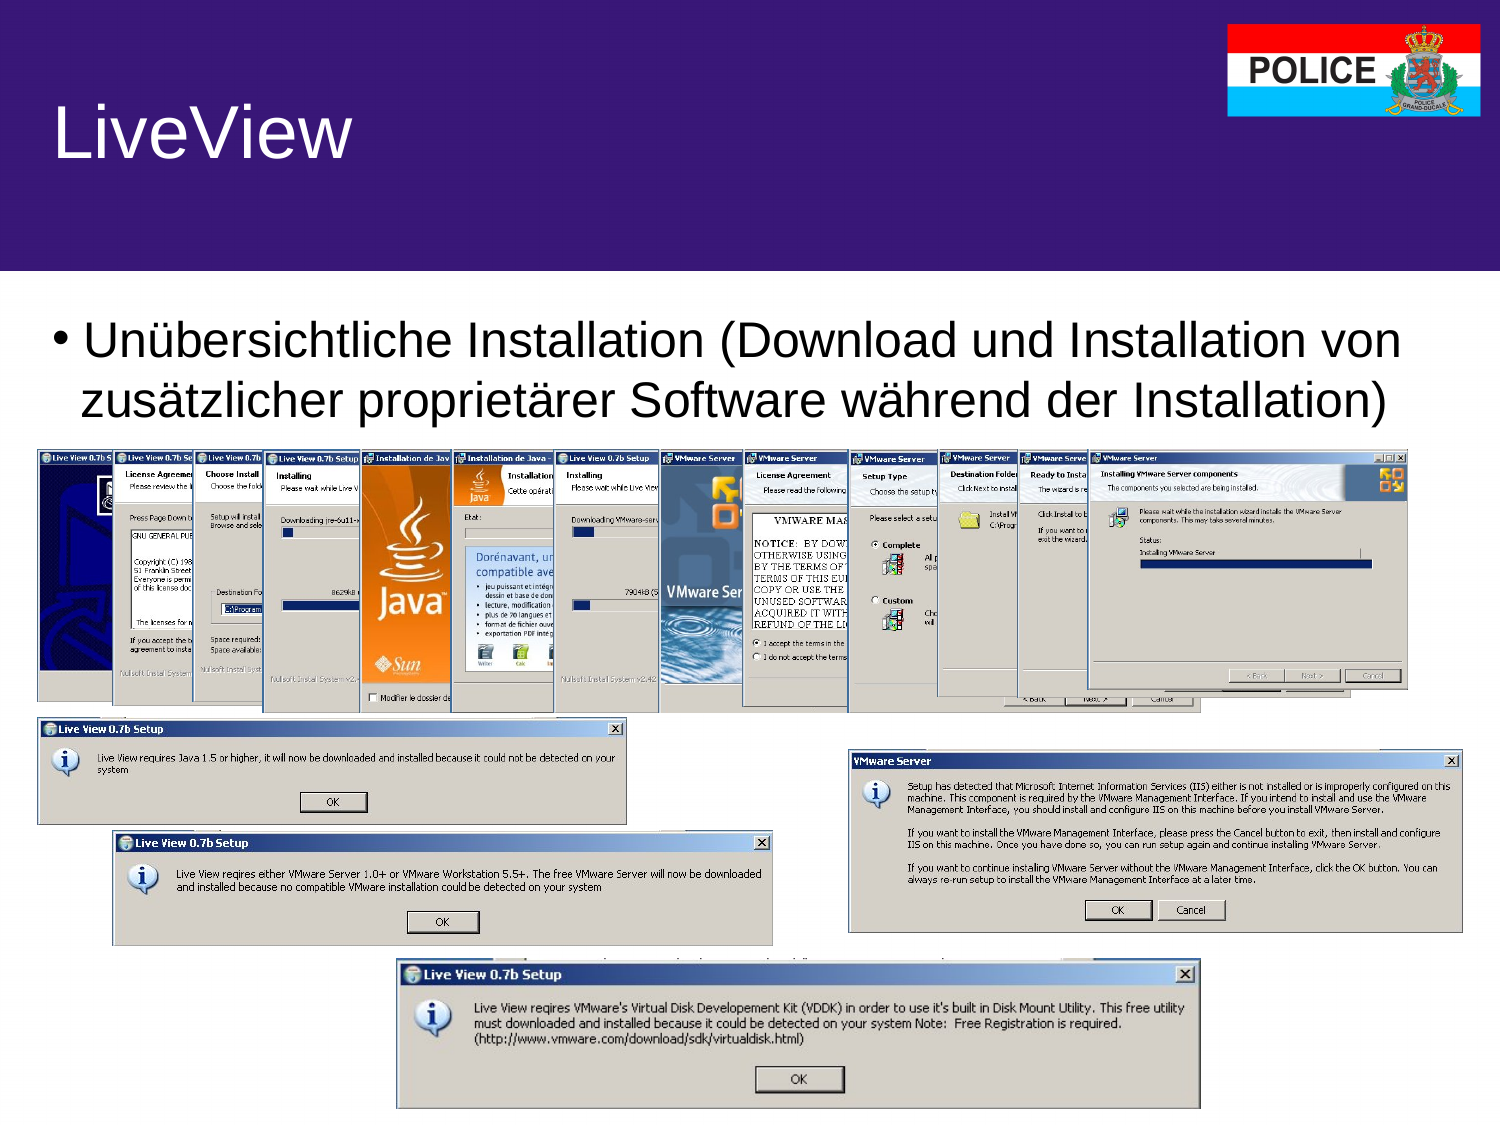

LiveView
 Unübersichtliche Installation (Download und Installation von
 zusätzlicher proprietärer Software während der Installation)
#